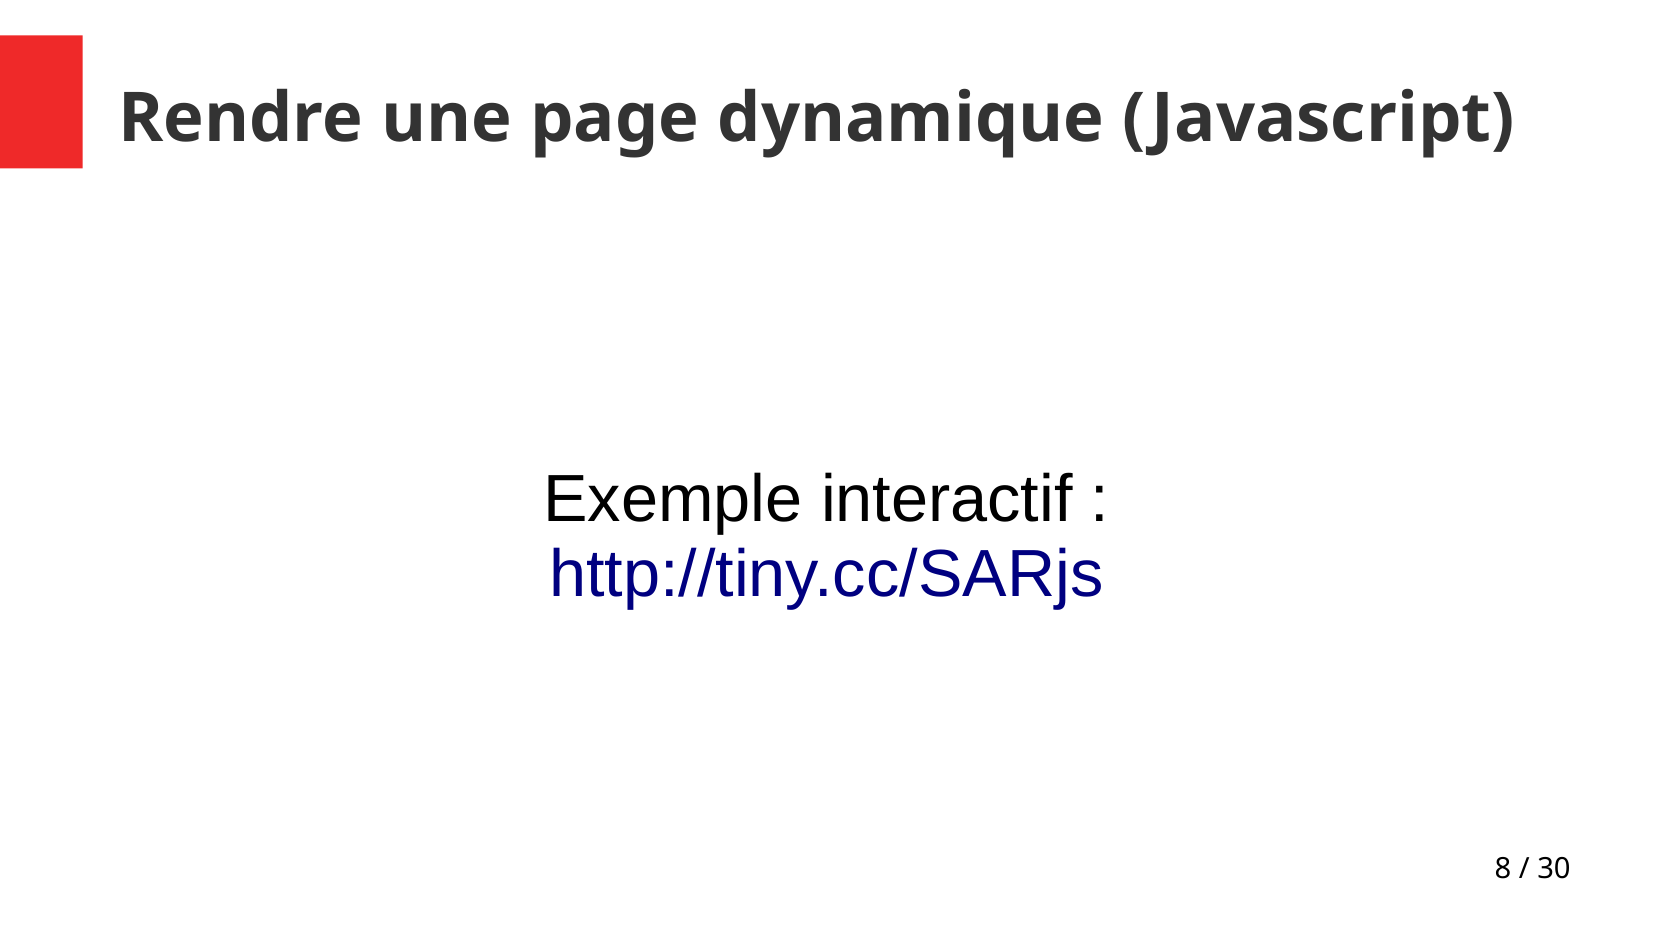

# Rendre une page dynamique (Javascript)
Exemple interactif :
http://tiny.cc/SARjs
8